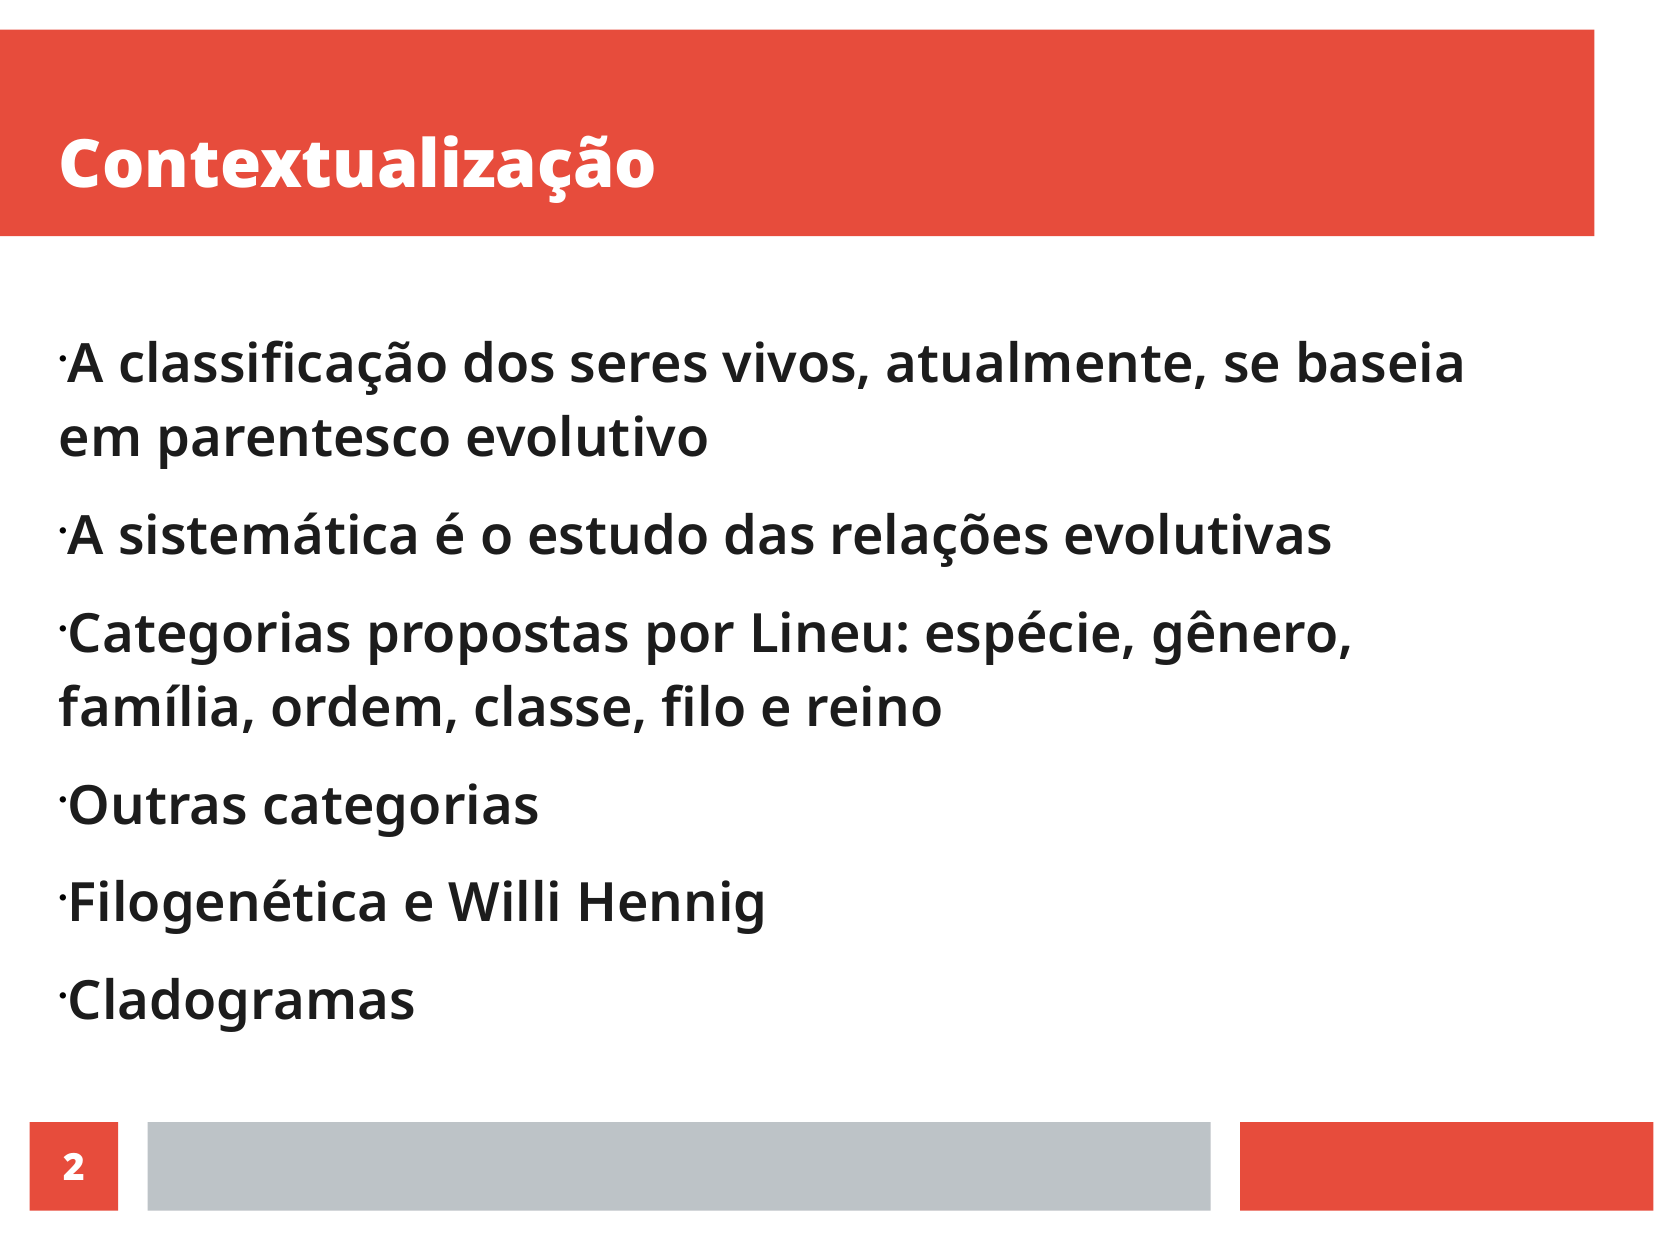

# Contextualização
A classificação dos seres vivos, atualmente, se baseia em parentesco evolutivo
A sistemática é o estudo das relações evolutivas
Categorias propostas por Lineu: espécie, gênero, família, ordem, classe, filo e reino
Outras categorias
Filogenética e Willi Hennig
Cladogramas
2